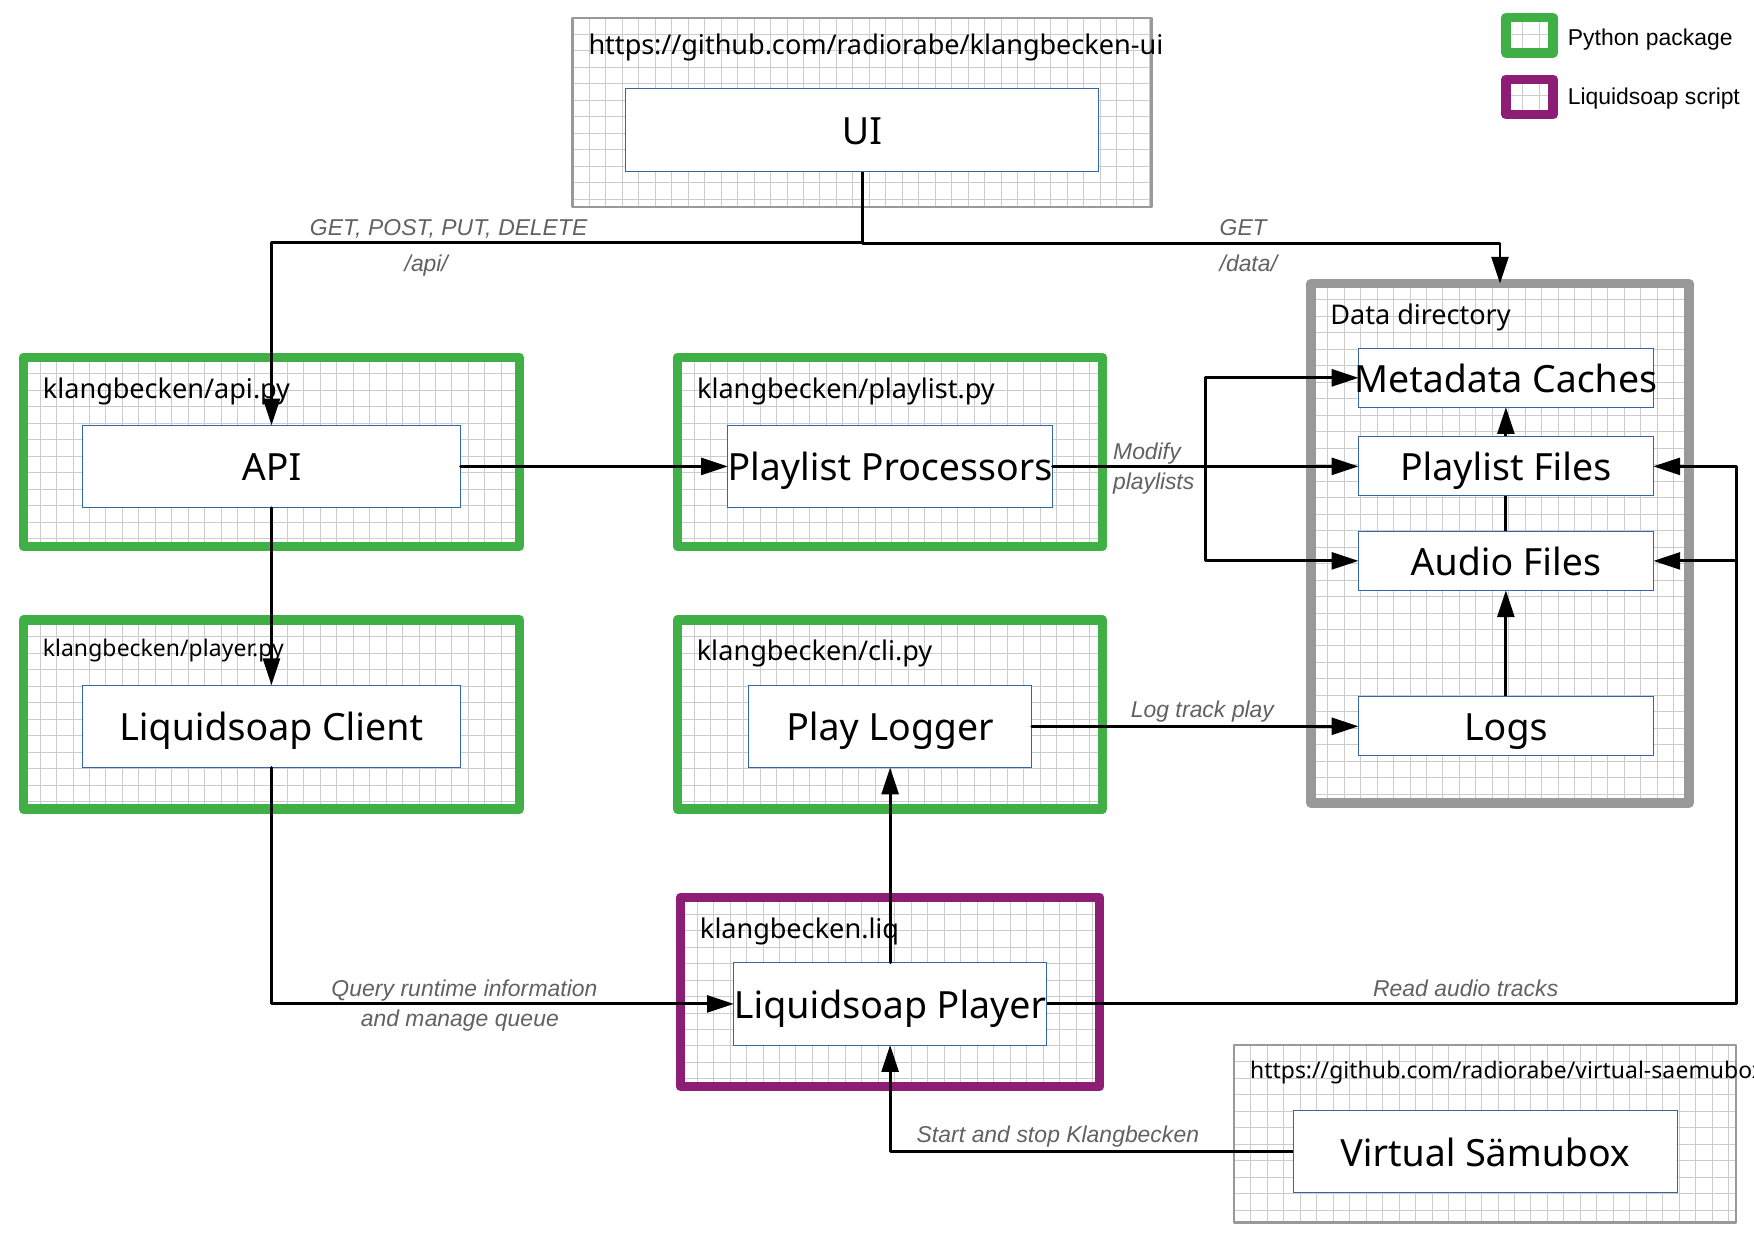

https://github.com/radiorabe/klangbecken-ui
Python package
Liquidsoap script
UI
GET, POST, PUT, DELETE
GET
/api/
/data/
Data directory
Metadata Caches
klangbecken/api.py
klangbecken/playlist.py
API
Playlist Processors
Modify
Playlist Files
playlists
Audio Files
klangbecken/player.py
klangbecken/cli.py
Liquidsoap Client
Play Logger
Log track play
Logs
klangbecken.liq
Liquidsoap Player
Query runtime information
Read audio tracks
and manage queue
https://github.com/radiorabe/virtual-saemubox
Virtual Sämubox
Start and stop Klangbecken